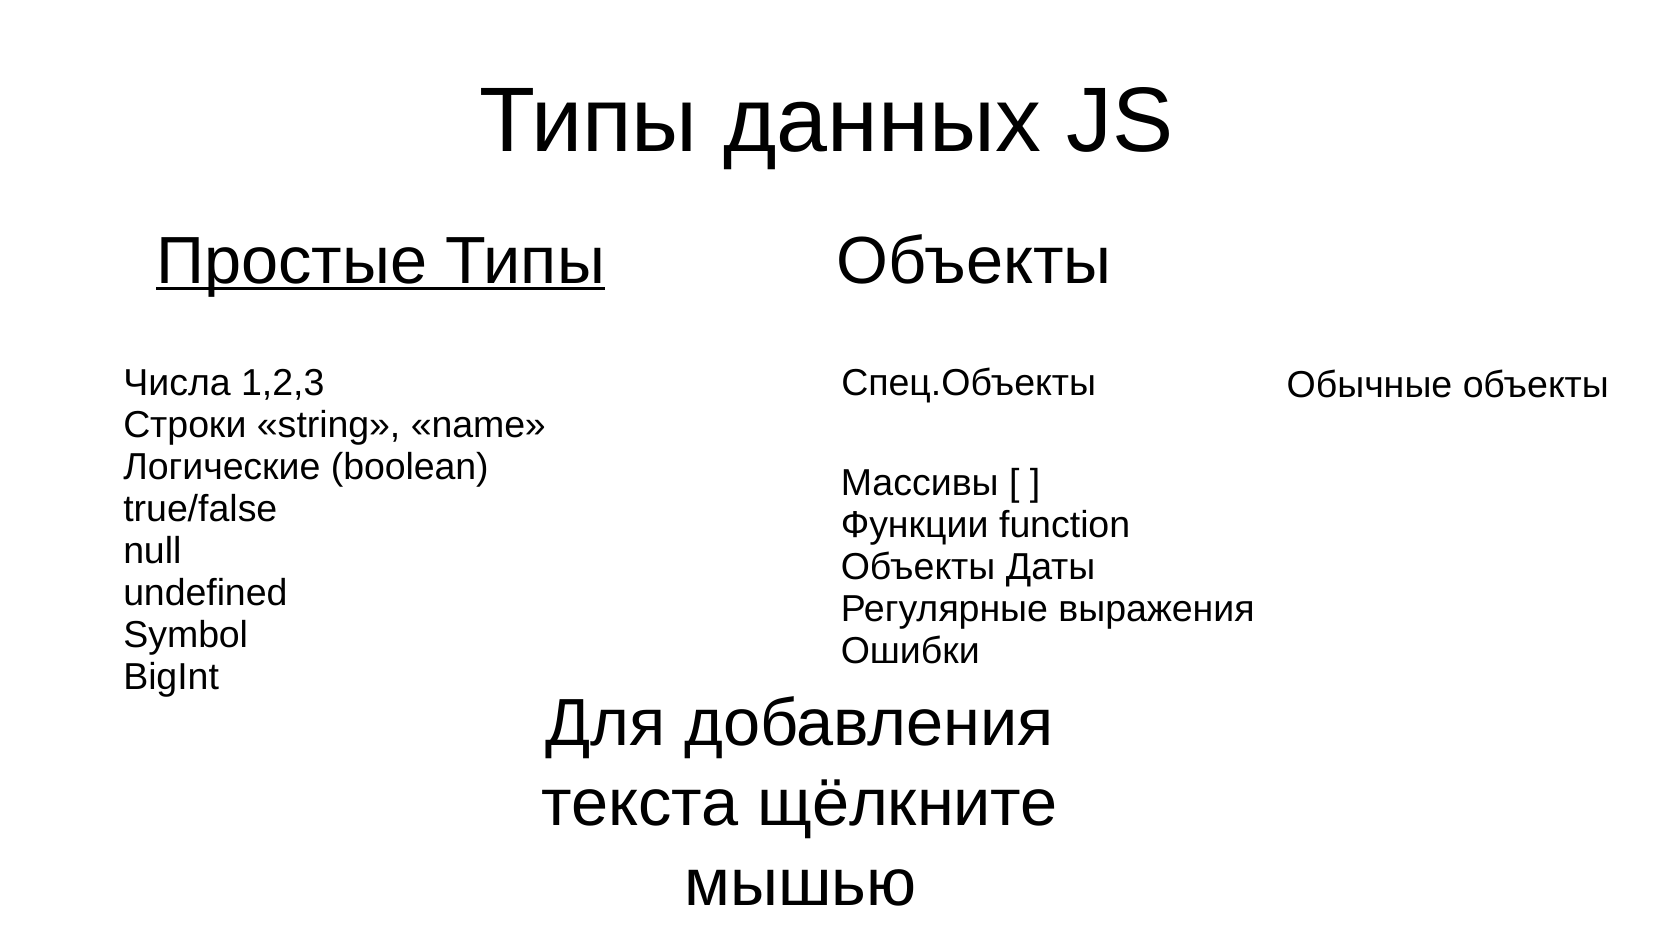

# Типы данных JS
Простые Типы
Объекты
Числа 1,2,3
Строки «string», «name»
Логические (boolean)
true/false
null
undefined
Symbol
BigInt
Спец.Объекты
Обычные объекты
Массивы [ ]
Функции function
Объекты Даты
Регулярные выражения
Ошибки
Для добавления текста щёлкните мышью